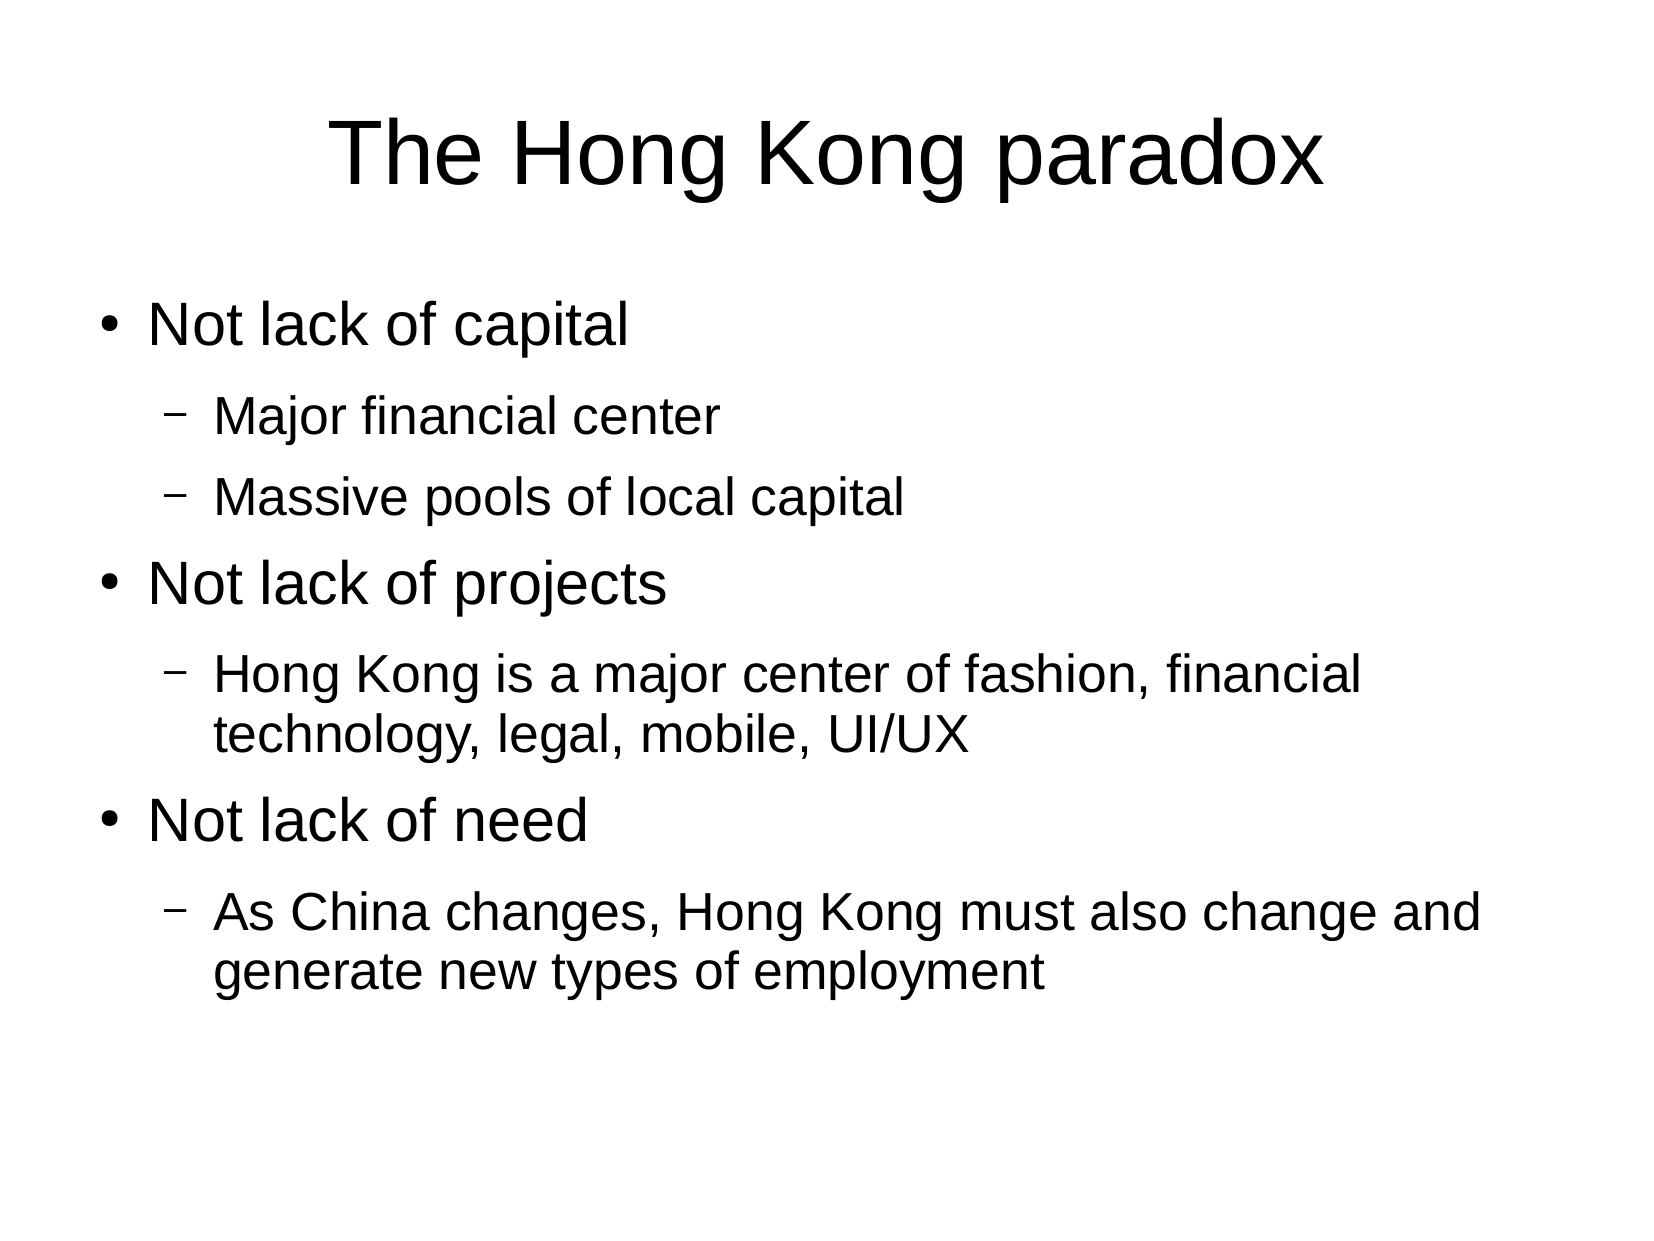

# The Hong Kong paradox
Not lack of capital
Major financial center
Massive pools of local capital
Not lack of projects
Hong Kong is a major center of fashion, financial technology, legal, mobile, UI/UX
Not lack of need
As China changes, Hong Kong must also change and generate new types of employment